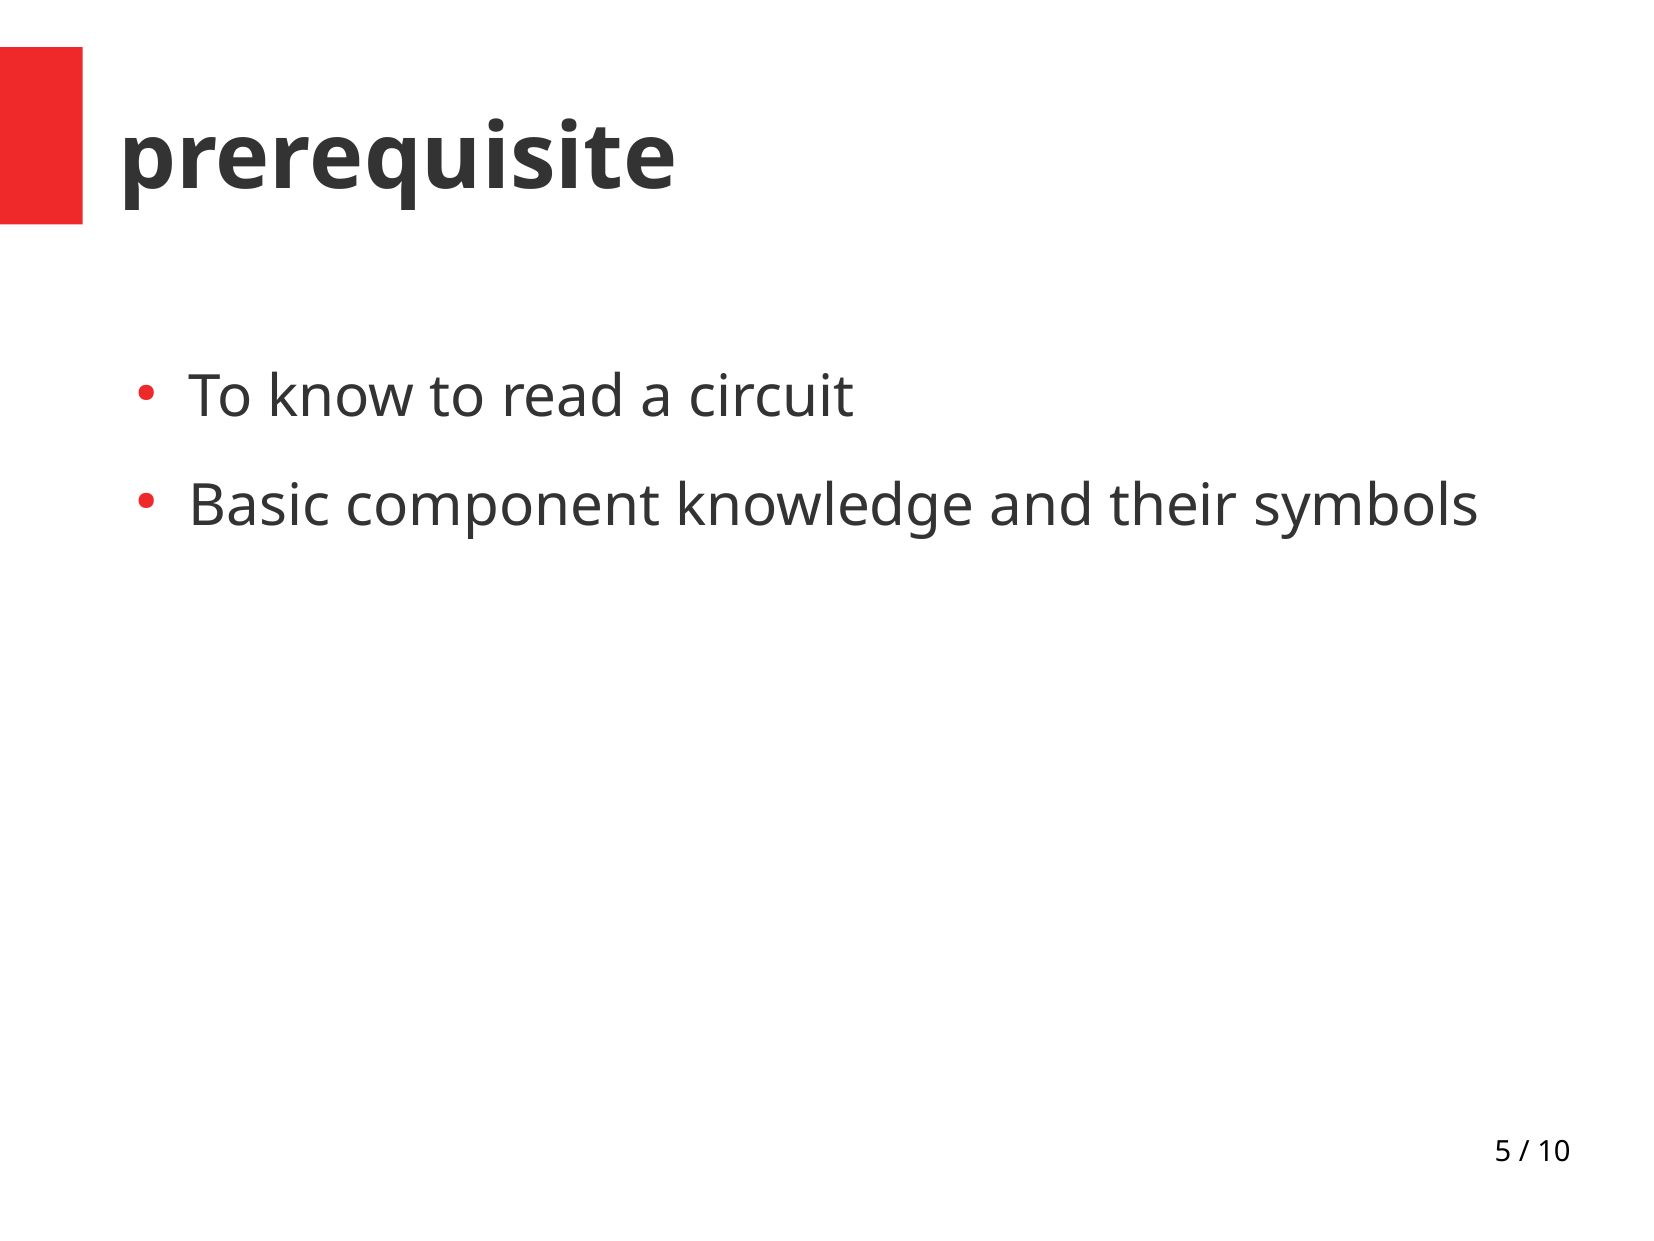

# prerequisite
To know to read a circuit
Basic component knowledge and their symbols
5